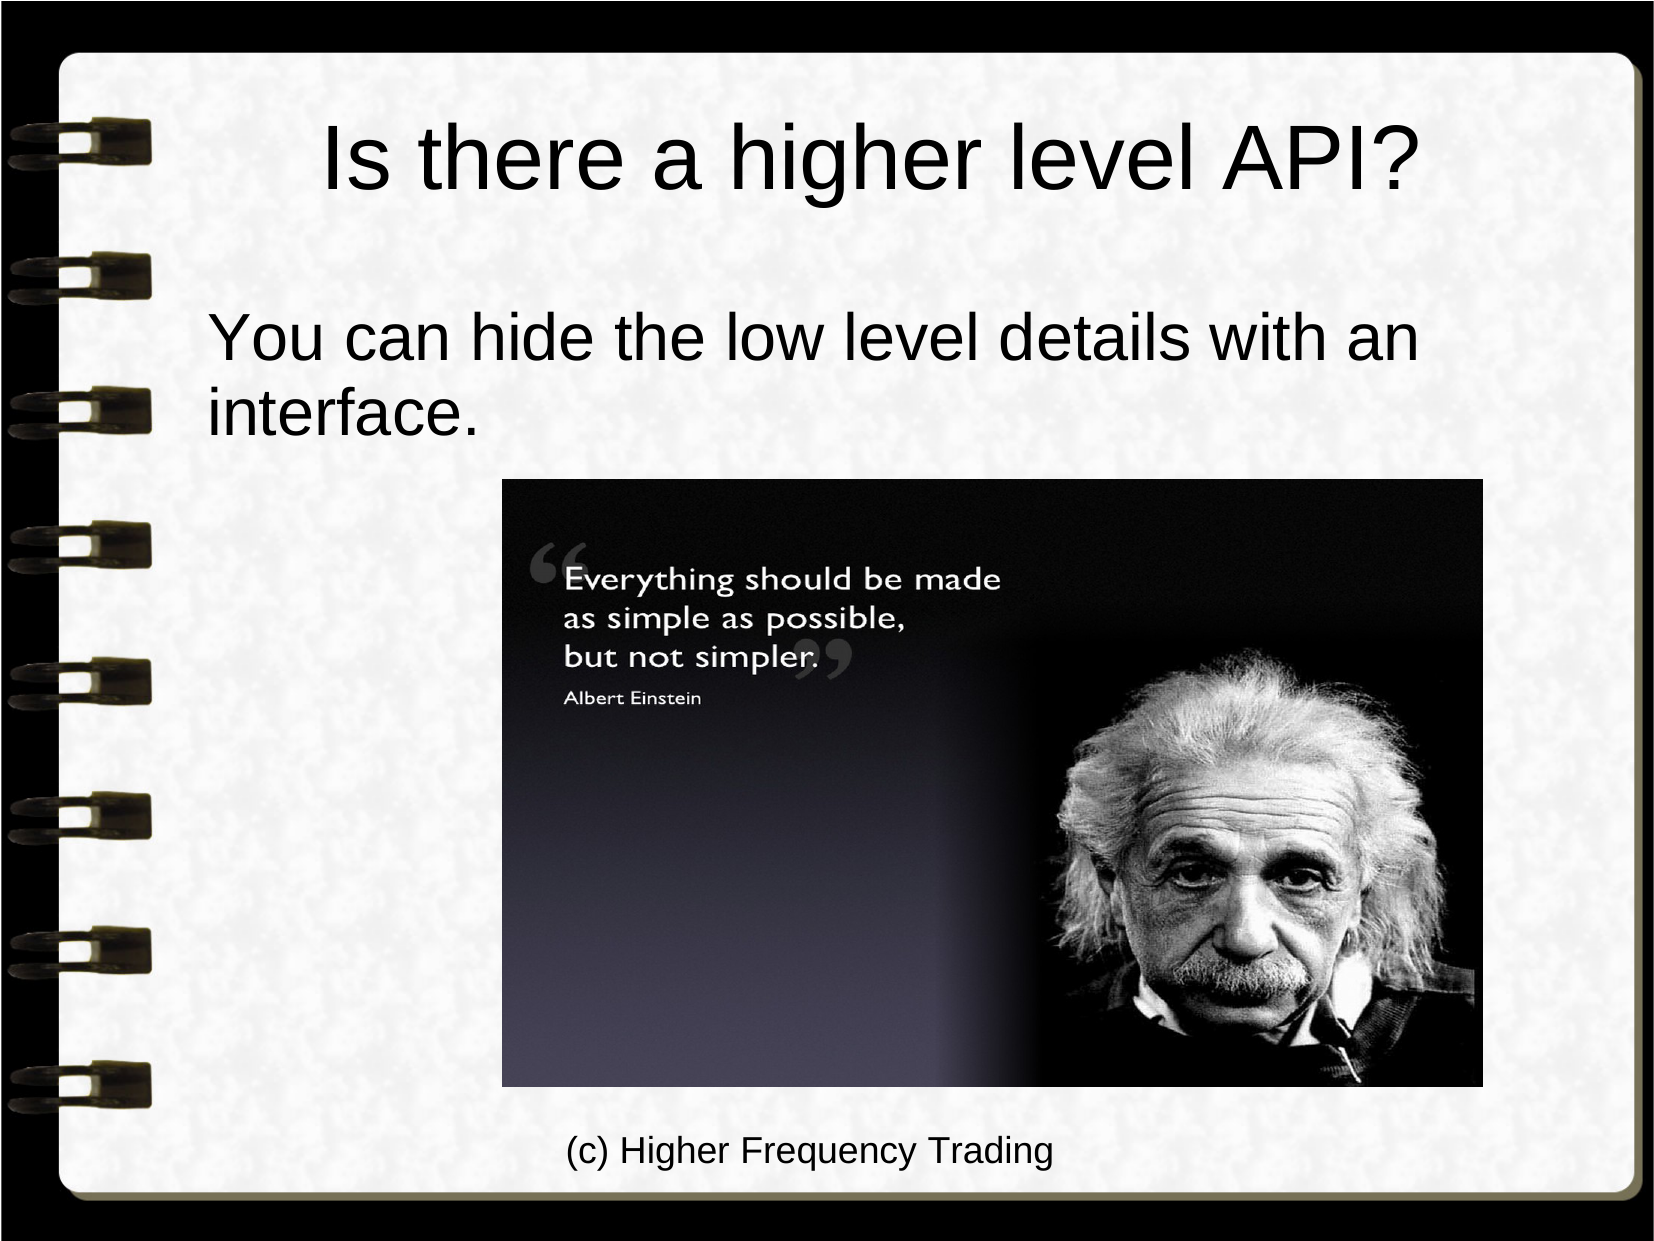

# Is there a higher level API?
You can hide the low level details with an interface.